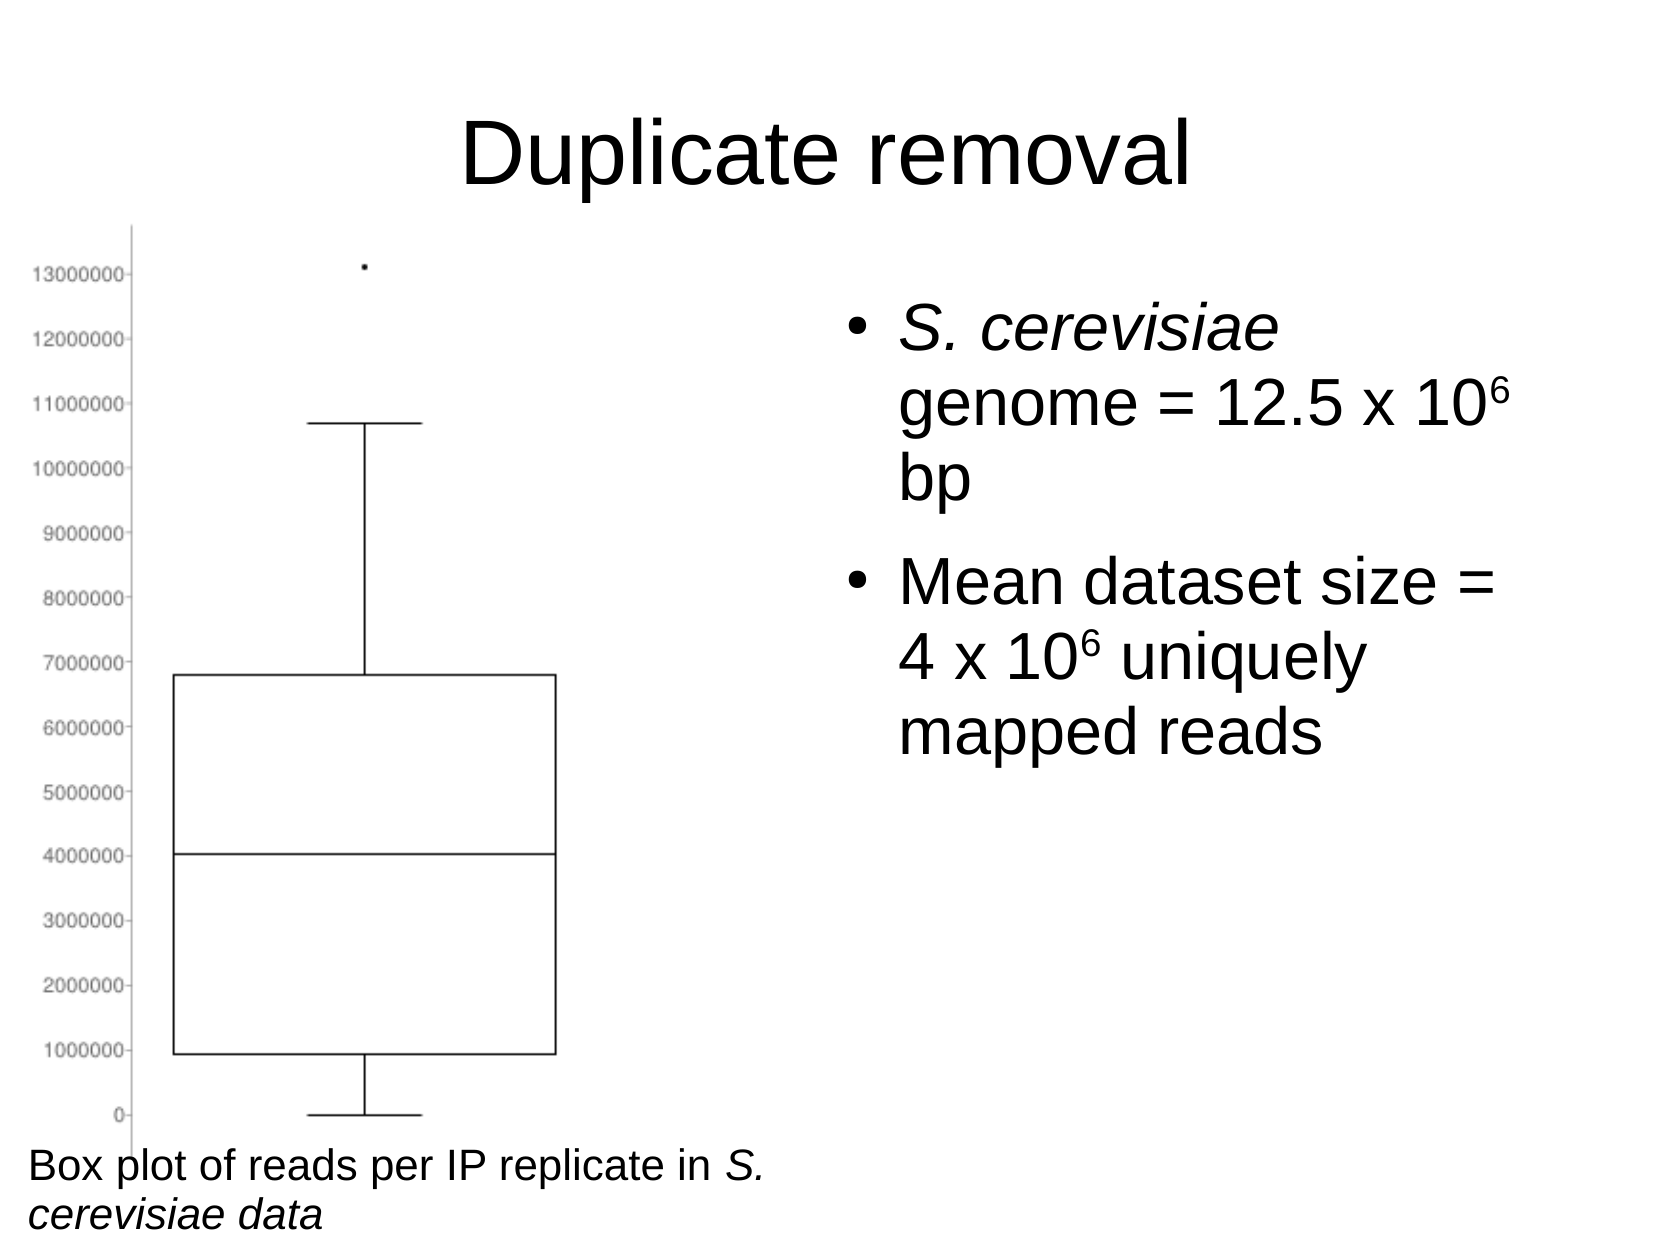

# Duplicate removal
S. cerevisiae genome = 12.5 x 106 bp
Mean dataset size = 4 x 106 uniquely mapped reads
Box plot of reads per IP replicate in S. cerevisiae data